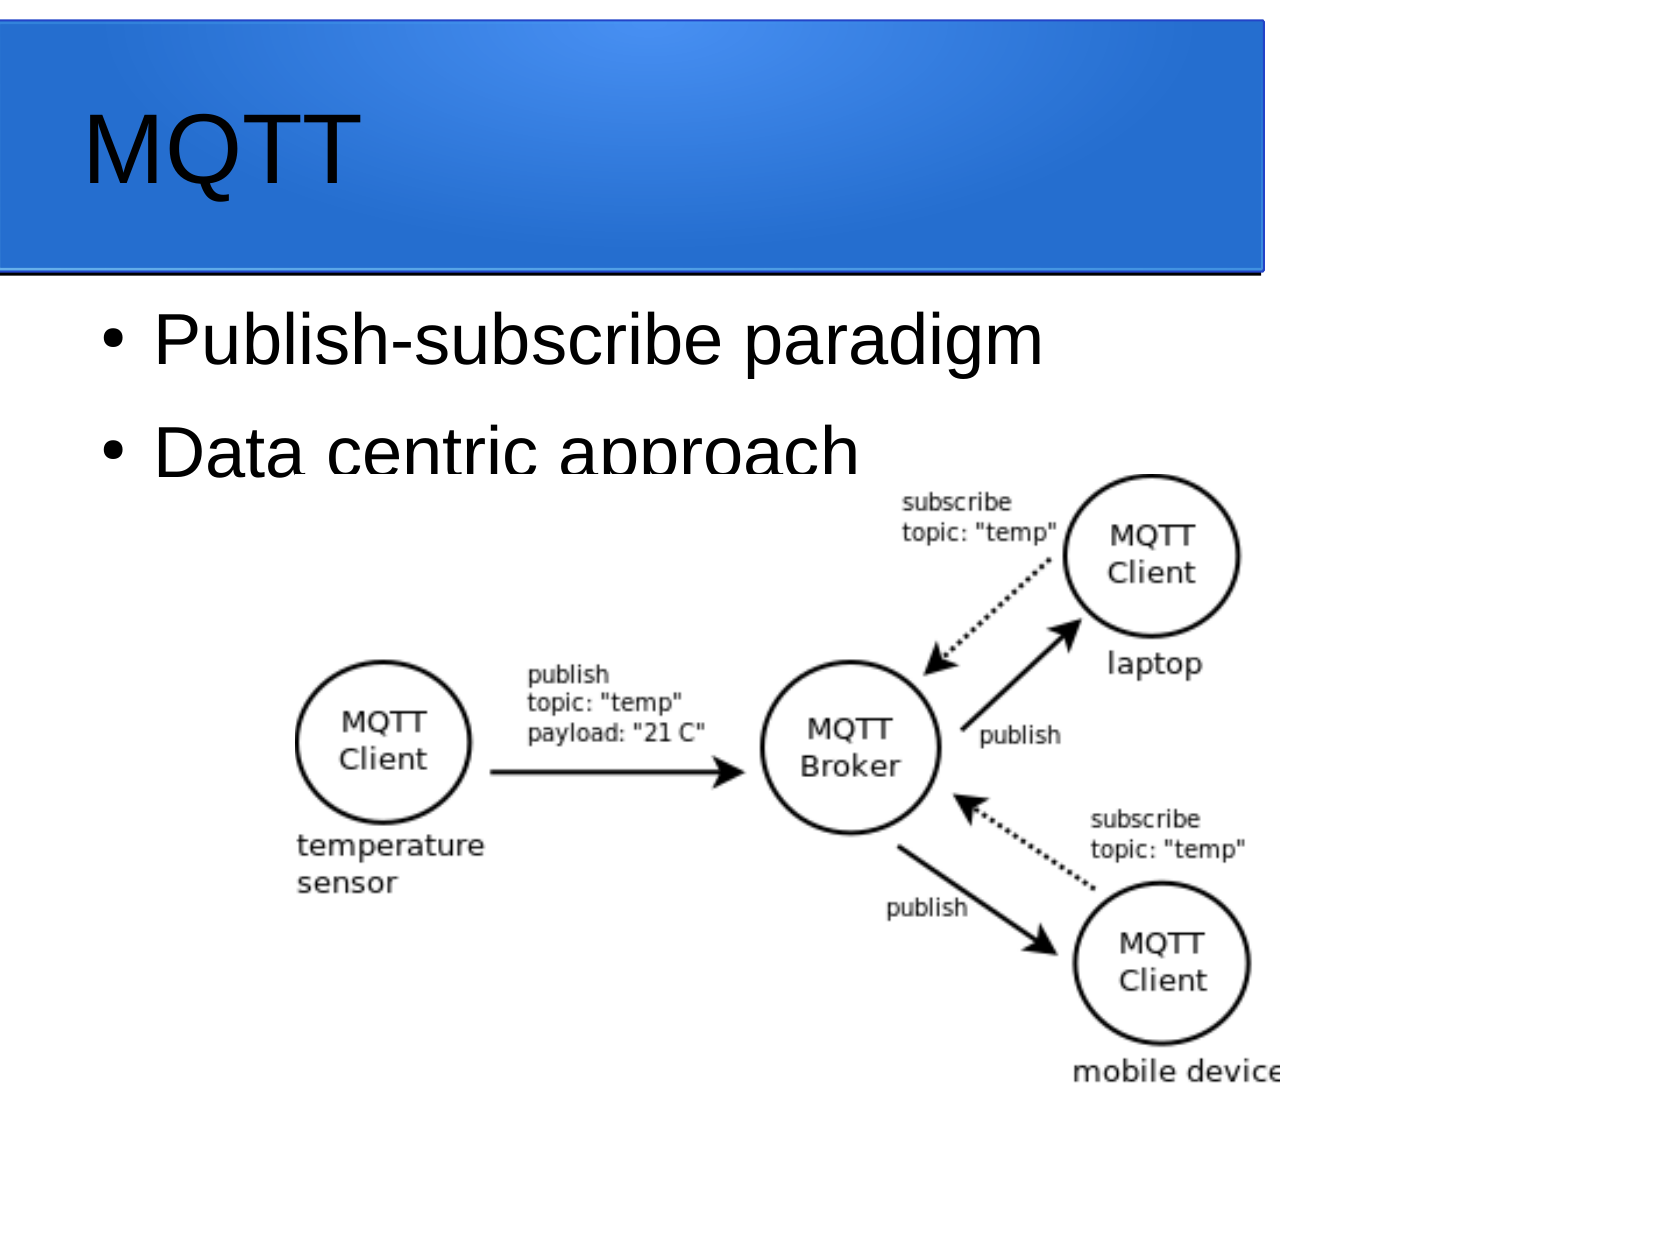

# MQTT
Publish-subscribe paradigm
Data centric approach